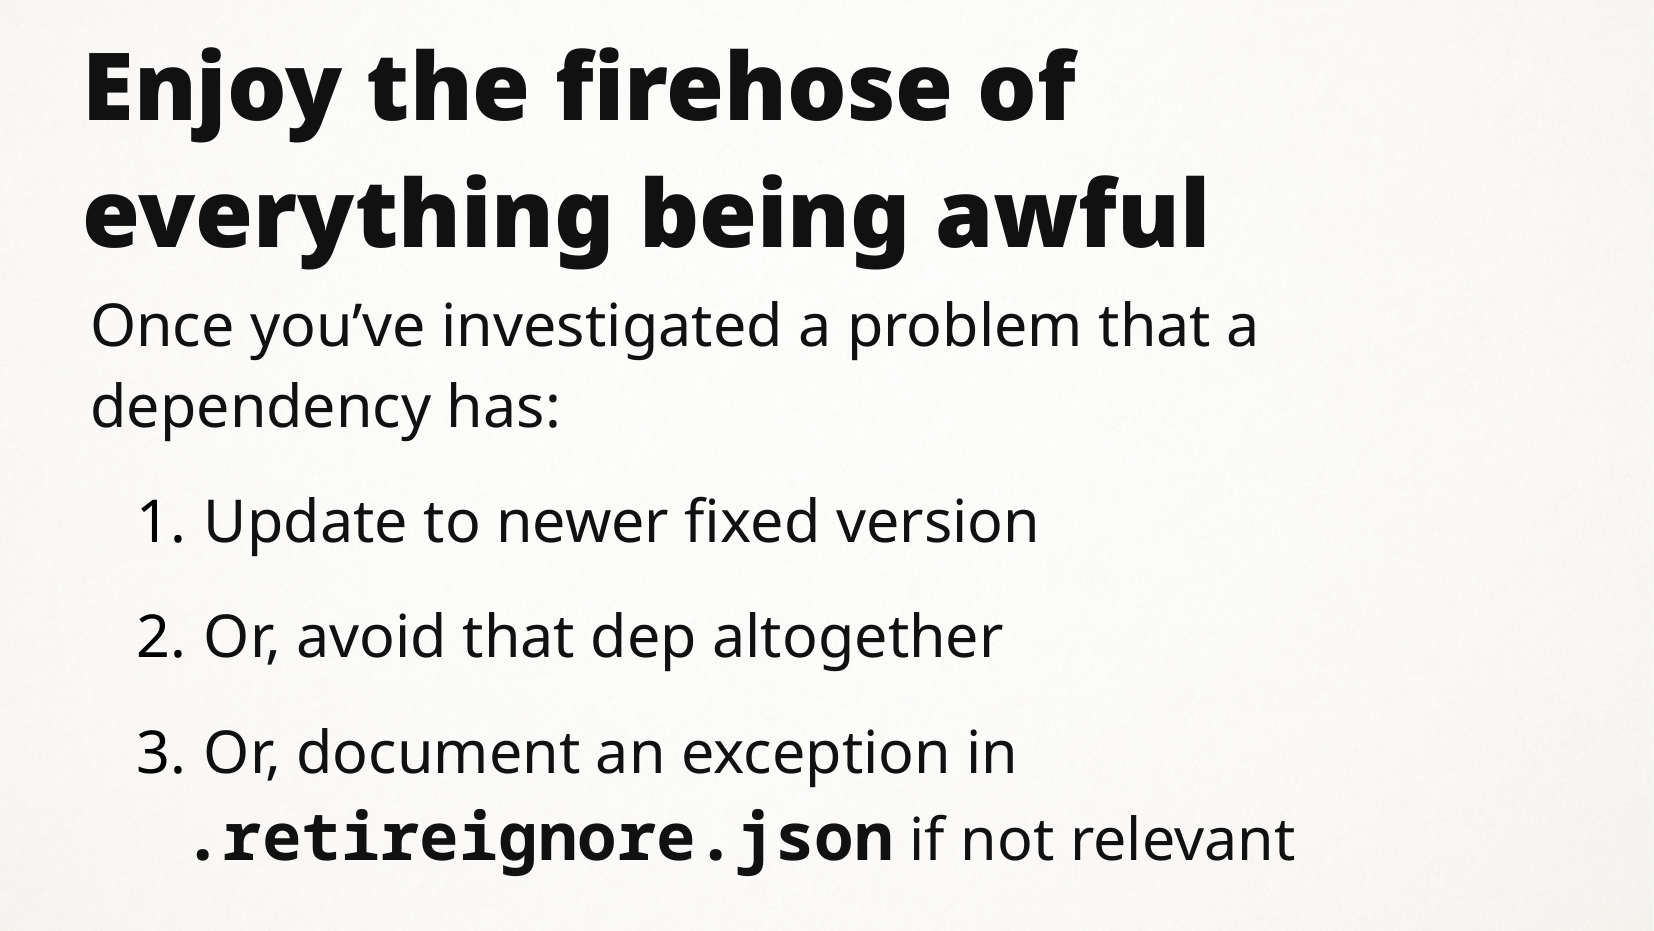

# Enjoy the firehose of everything being awful
Once you’ve investigated a problem that a dependency has:
 Update to newer fixed version
 Or, avoid that dep altogether
 Or, document an exception in
 .retireignore.json if not relevant